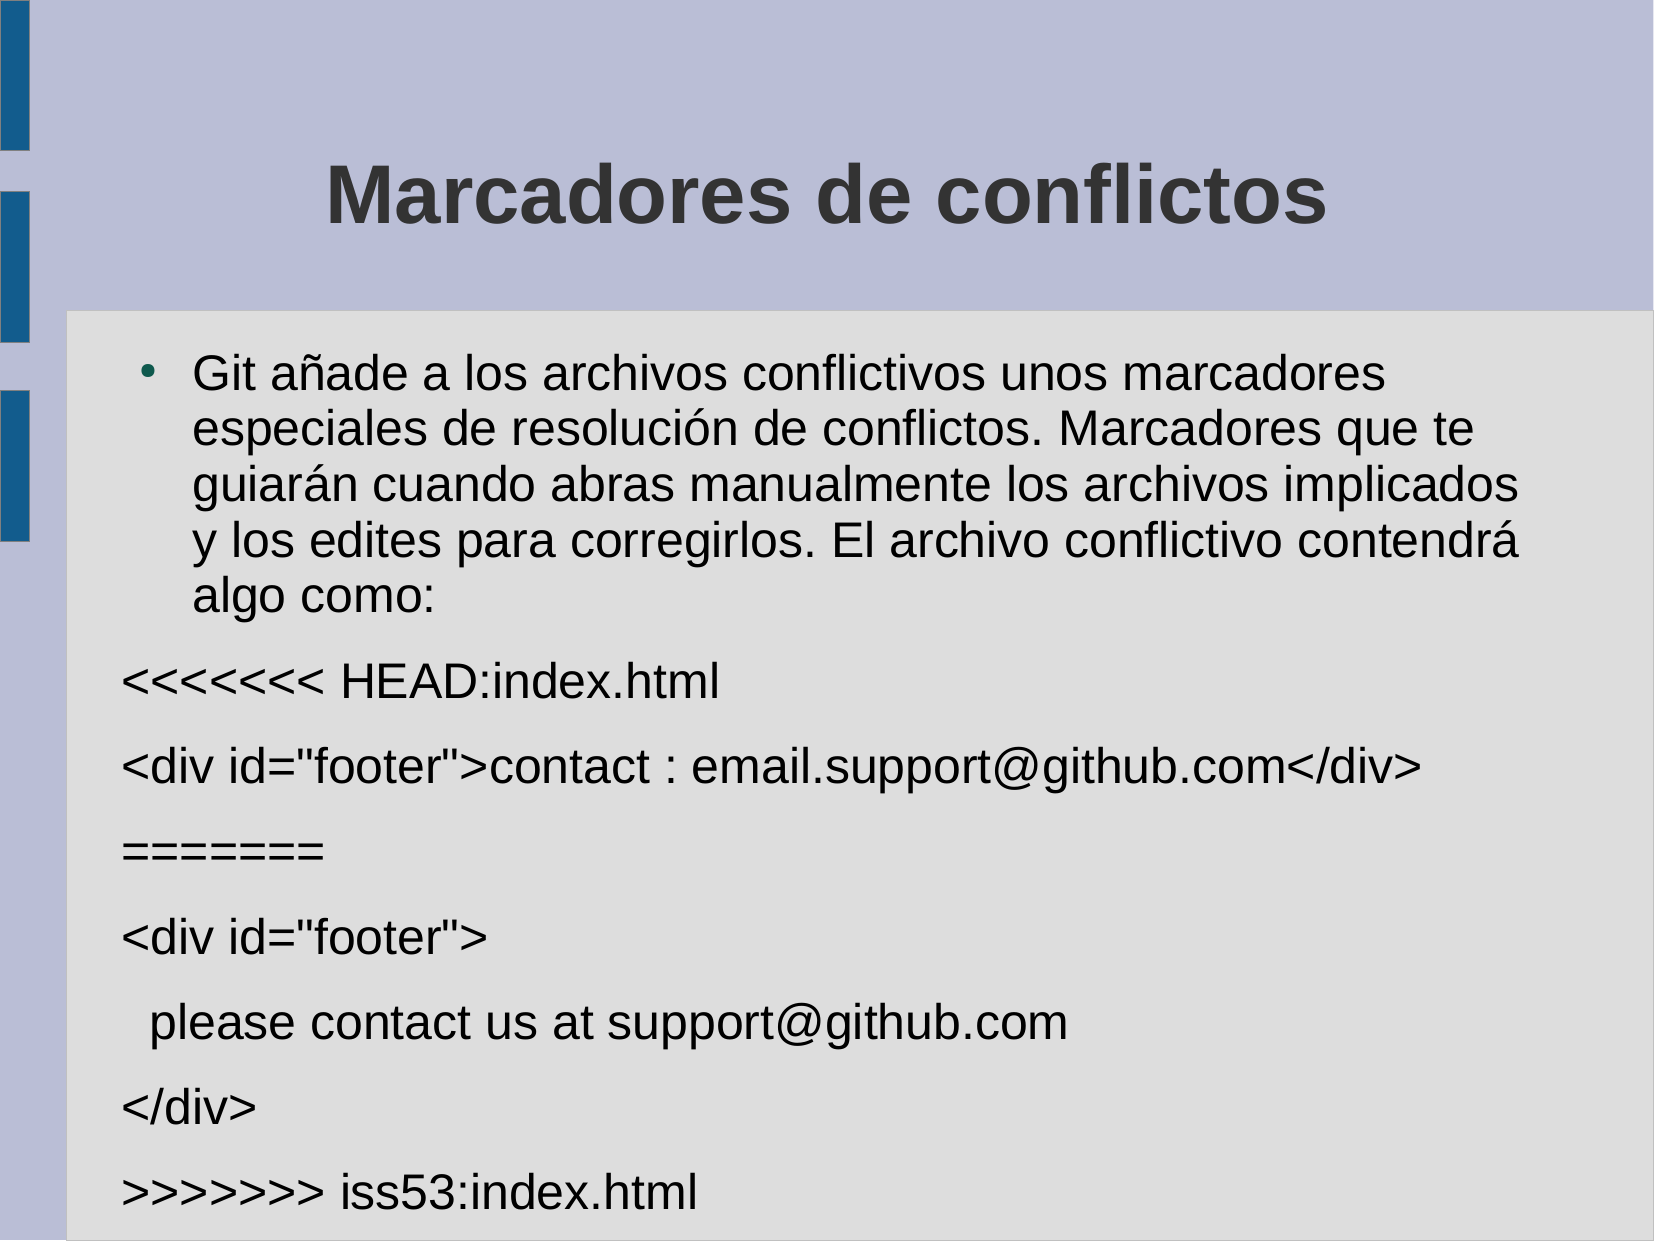

# Marcadores de conflictos
Git añade a los archivos conflictivos unos marcadores especiales de resolución de conflictos. Marcadores que te guiarán cuando abras manualmente los archivos implicados y los edites para corregirlos. El archivo conflictivo contendrá algo como:
<<<<<<< HEAD:index.html
<div id="footer">contact : email.support@github.com</div>
=======
<div id="footer">
 please contact us at support@github.com
</div>
>>>>>>> iss53:index.html